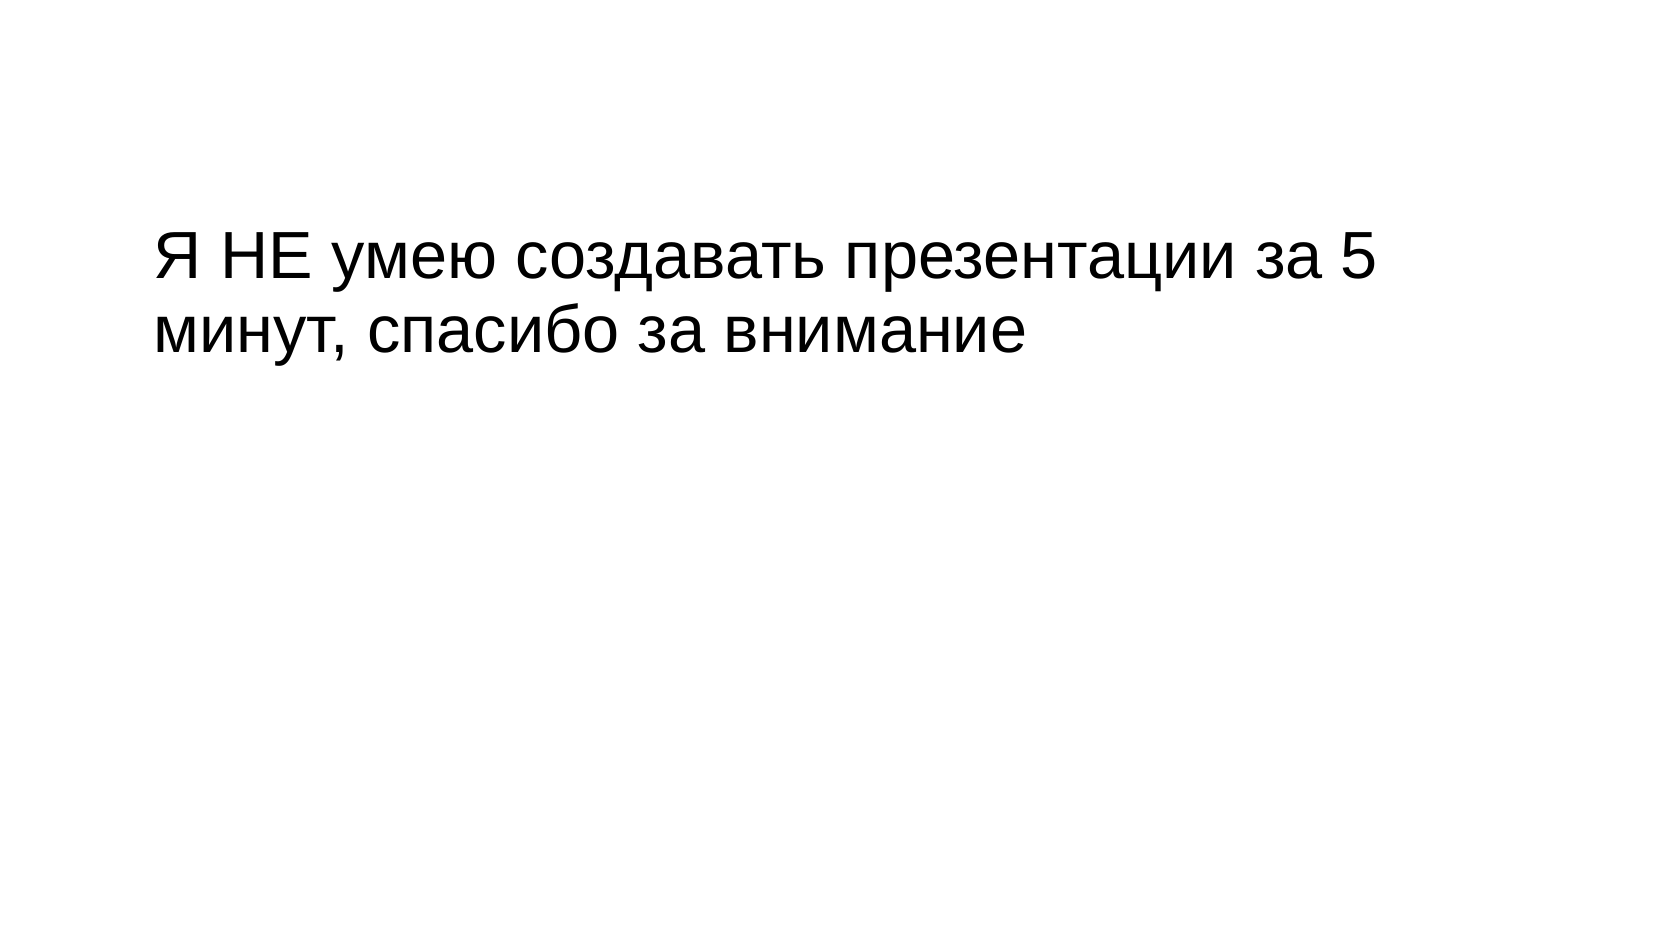

#
Я НЕ умею создавать презентации за 5 минут, спасибо за внимание